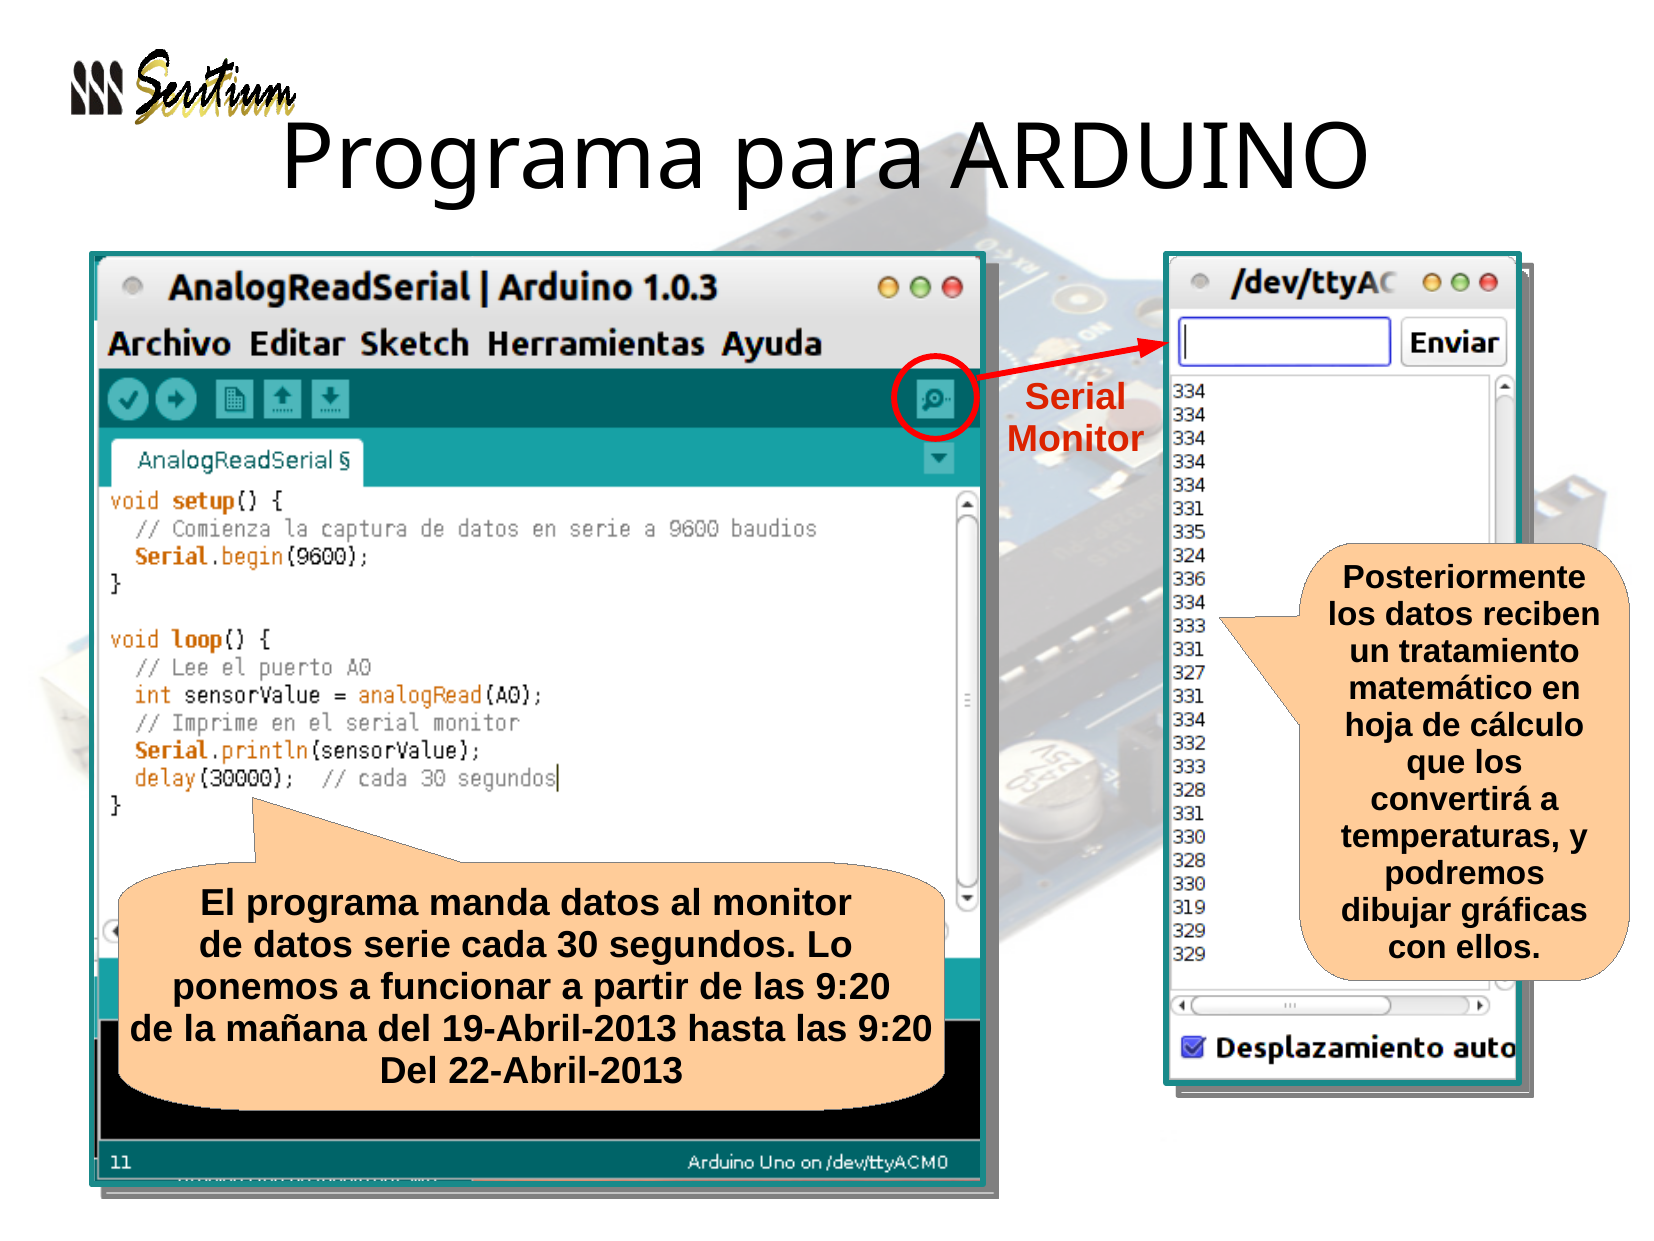

# Programa para ARDUINO
Serial
Monitor
Posteriormente los datos reciben un tratamiento matemático en hoja de cálculo que los convertirá a temperaturas, y podremos dibujar gráficas con ellos.
El programa manda datos al monitor
de datos serie cada 30 segundos. Lo
ponemos a funcionar a partir de las 9:20
de la mañana del 19-Abril-2013 hasta las 9:20
Del 22-Abril-2013